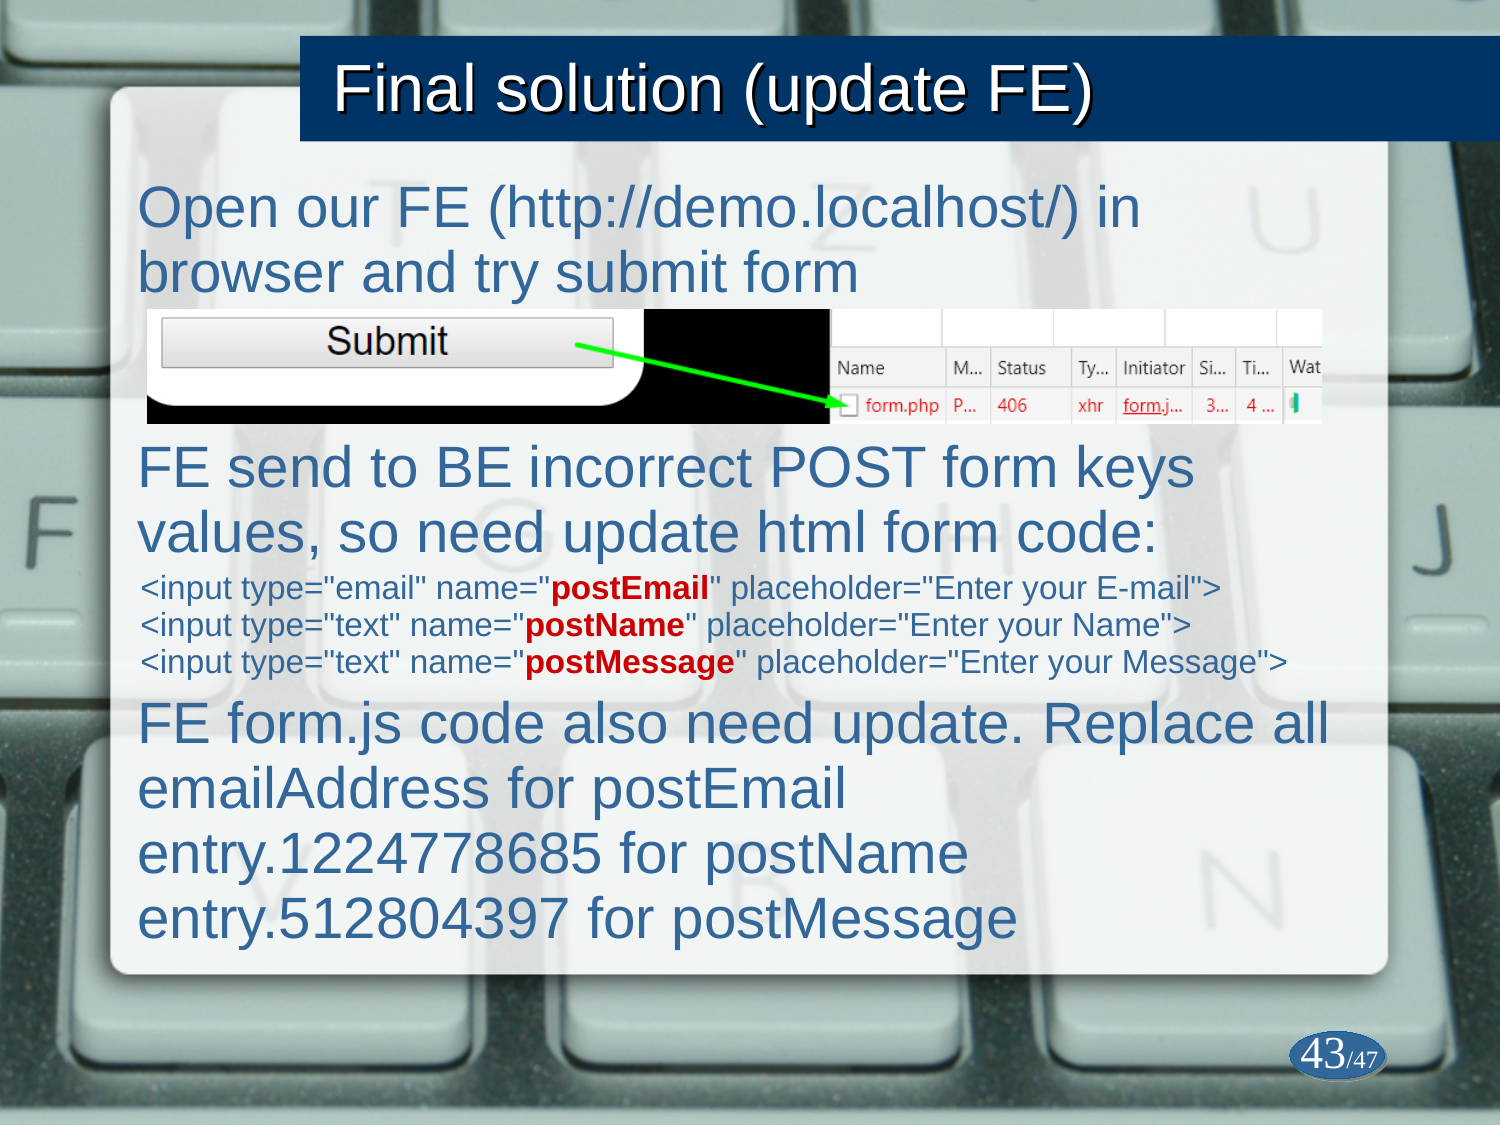

# Final solution (update FE)
Open our FE (http://demo.localhost/) in browser and try submit form
FE send to BE incorrect POST form keys values, so need update html form code:
<input type="email" name="postEmail" placeholder="Enter your E-mail">
<input type="text" name="postName" placeholder="Enter your Name">
<input type="text" name="postMessage" placeholder="Enter your Message">
FE form.js code also need update. Replace all
emailAddress for postEmail
entry.1224778685 for postName
entry.512804397 for postMessage
43